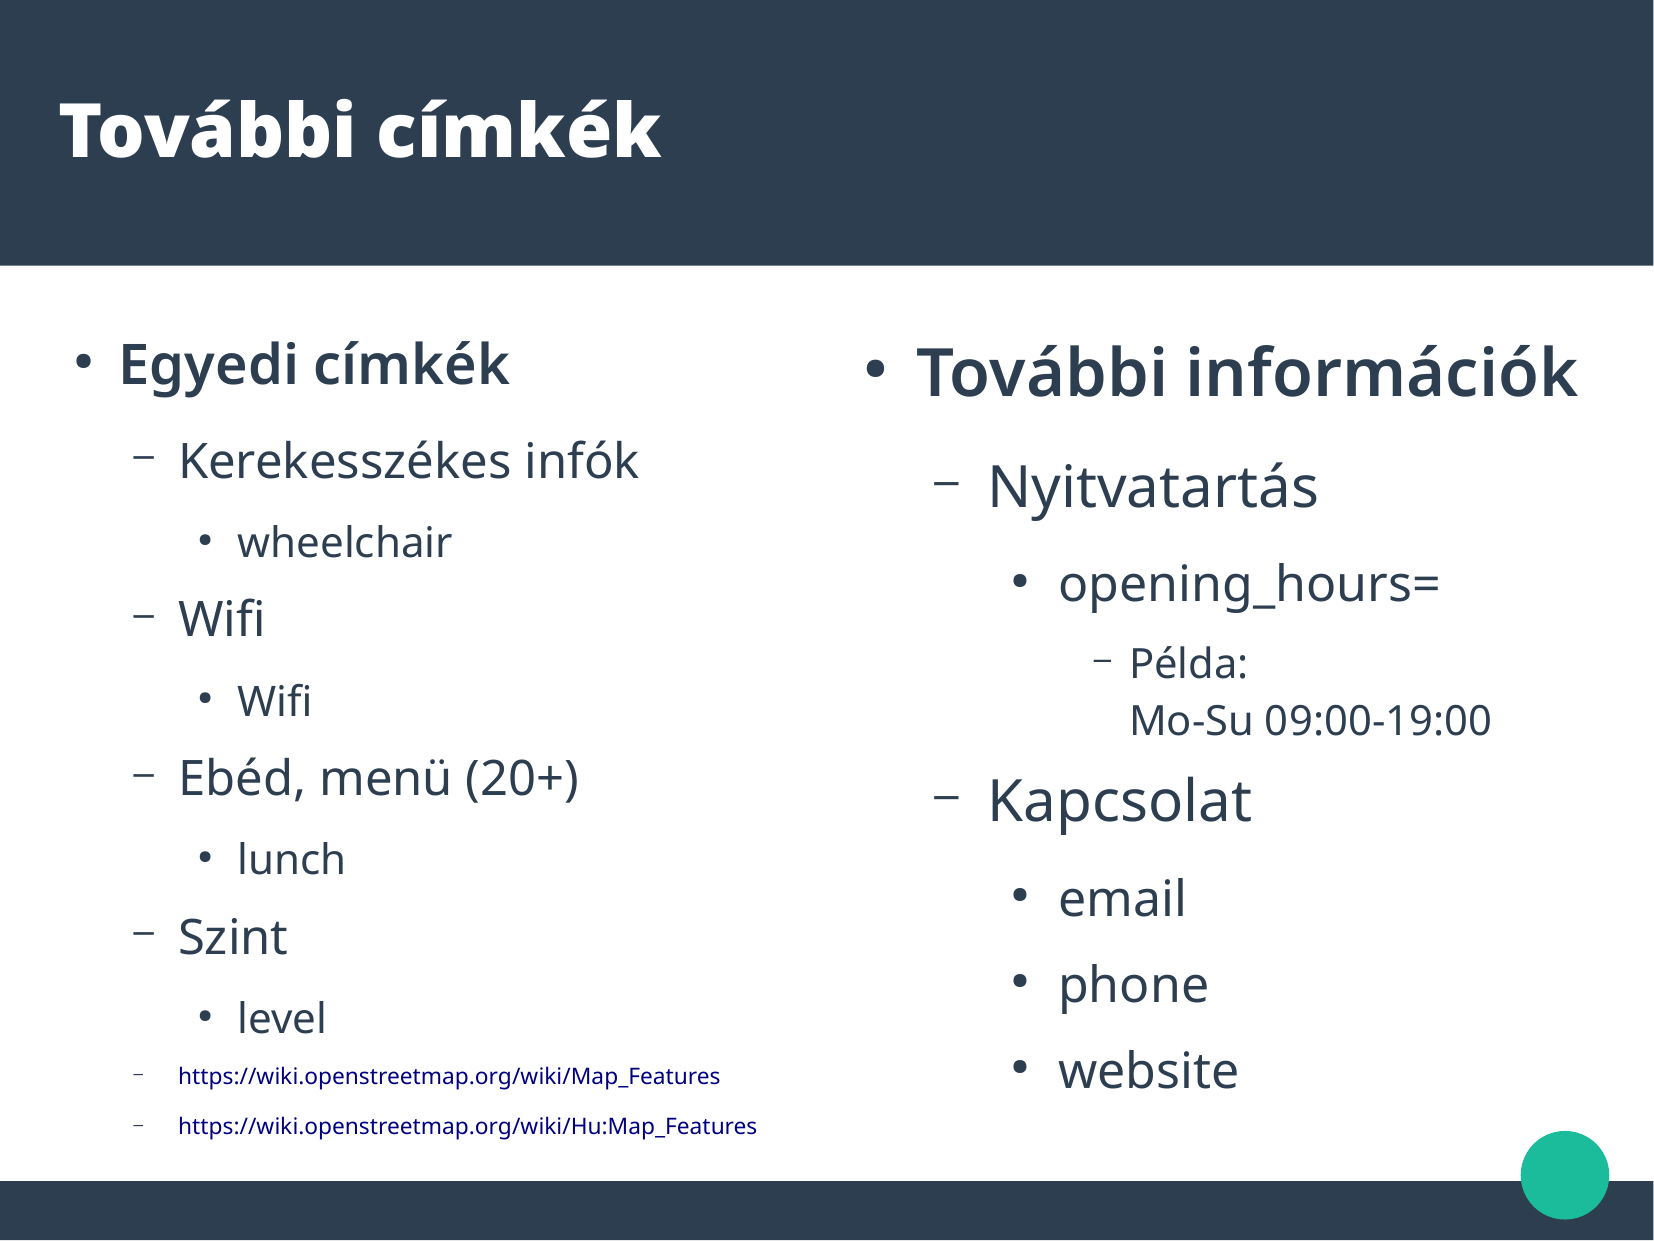

# További címkék
Egyedi címkék
Kerekesszékes infók
wheelchair
Wifi
Wifi
Ebéd, menü (20+)
lunch
Szint
level
https://wiki.openstreetmap.org/wiki/Map_Features
https://wiki.openstreetmap.org/wiki/Hu:Map_Features
További információk
Nyitvatartás
opening_hours=
Példa:
Mo-Su 09:00-19:00
Kapcsolat
email
phone
website